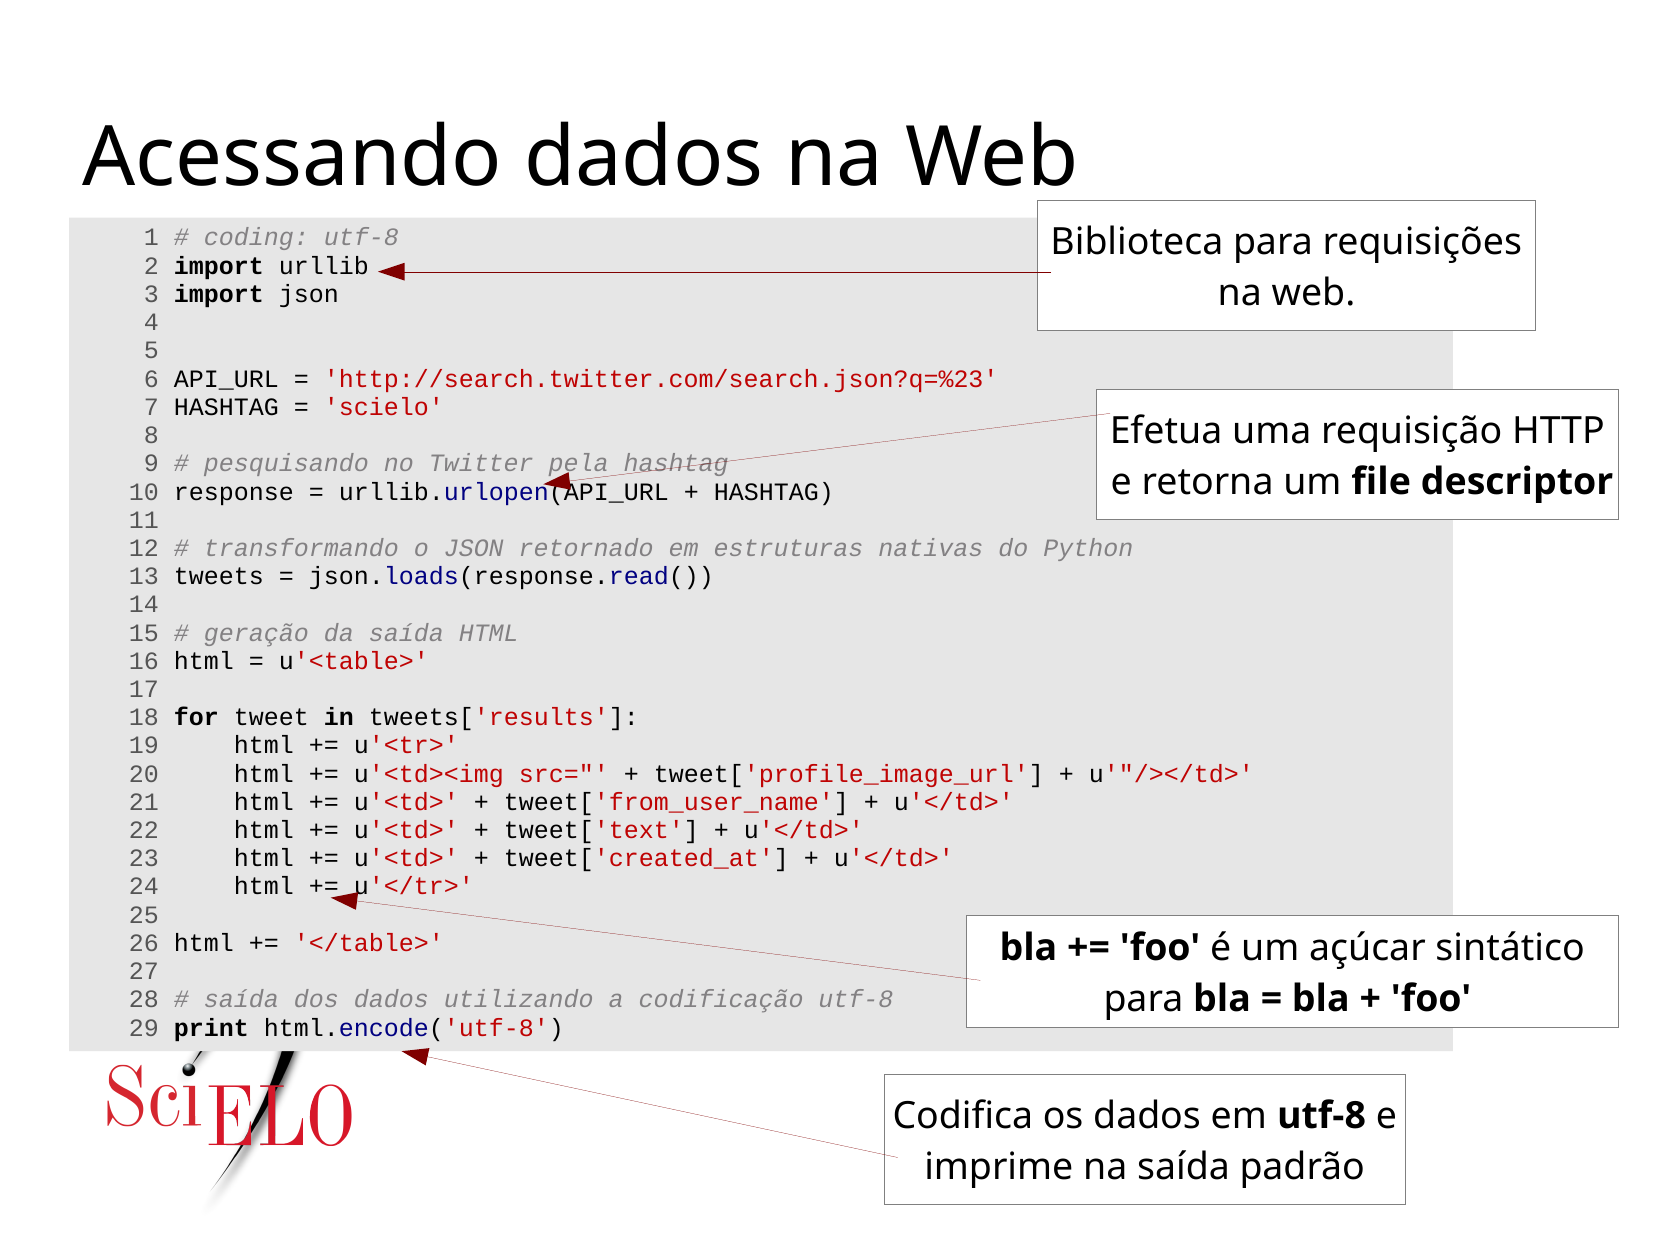

# Acessando dados na Web
Biblioteca para requisições
na web.
 1 # coding: utf-8
 2 import urllib
 3 import json
 4
 5
 6 API_URL = 'http://search.twitter.com/search.json?q=%23'
 7 HASHTAG = 'scielo'
 8
 9 # pesquisando no Twitter pela hashtag
 10 response = urllib.urlopen(API_URL + HASHTAG)
 11
 12 # transformando o JSON retornado em estruturas nativas do Python
 13 tweets = json.loads(response.read())
 14
 15 # geração da saída HTML
 16 html = u'<table>'
 17
 18 for tweet in tweets['results']:
 19 html += u'<tr>'
 20 html += u'<td><img src="' + tweet['profile_image_url'] + u'"/></td>'
 21 html += u'<td>' + tweet['from_user_name'] + u'</td>'
 22 html += u'<td>' + tweet['text'] + u'</td>'
 23 html += u'<td>' + tweet['created_at'] + u'</td>'
 24 html += u'</tr>'
 25
 26 html += '</table>'
 27
 28 # saída dos dados utilizando a codificação utf-8
 29 print html.encode('utf-8')
Efetua uma requisição HTTP
 e retorna um file descriptor
bla += 'foo' é um açúcar sintático
para bla = bla + 'foo'
Codifica os dados em utf-8 e
imprime na saída padrão